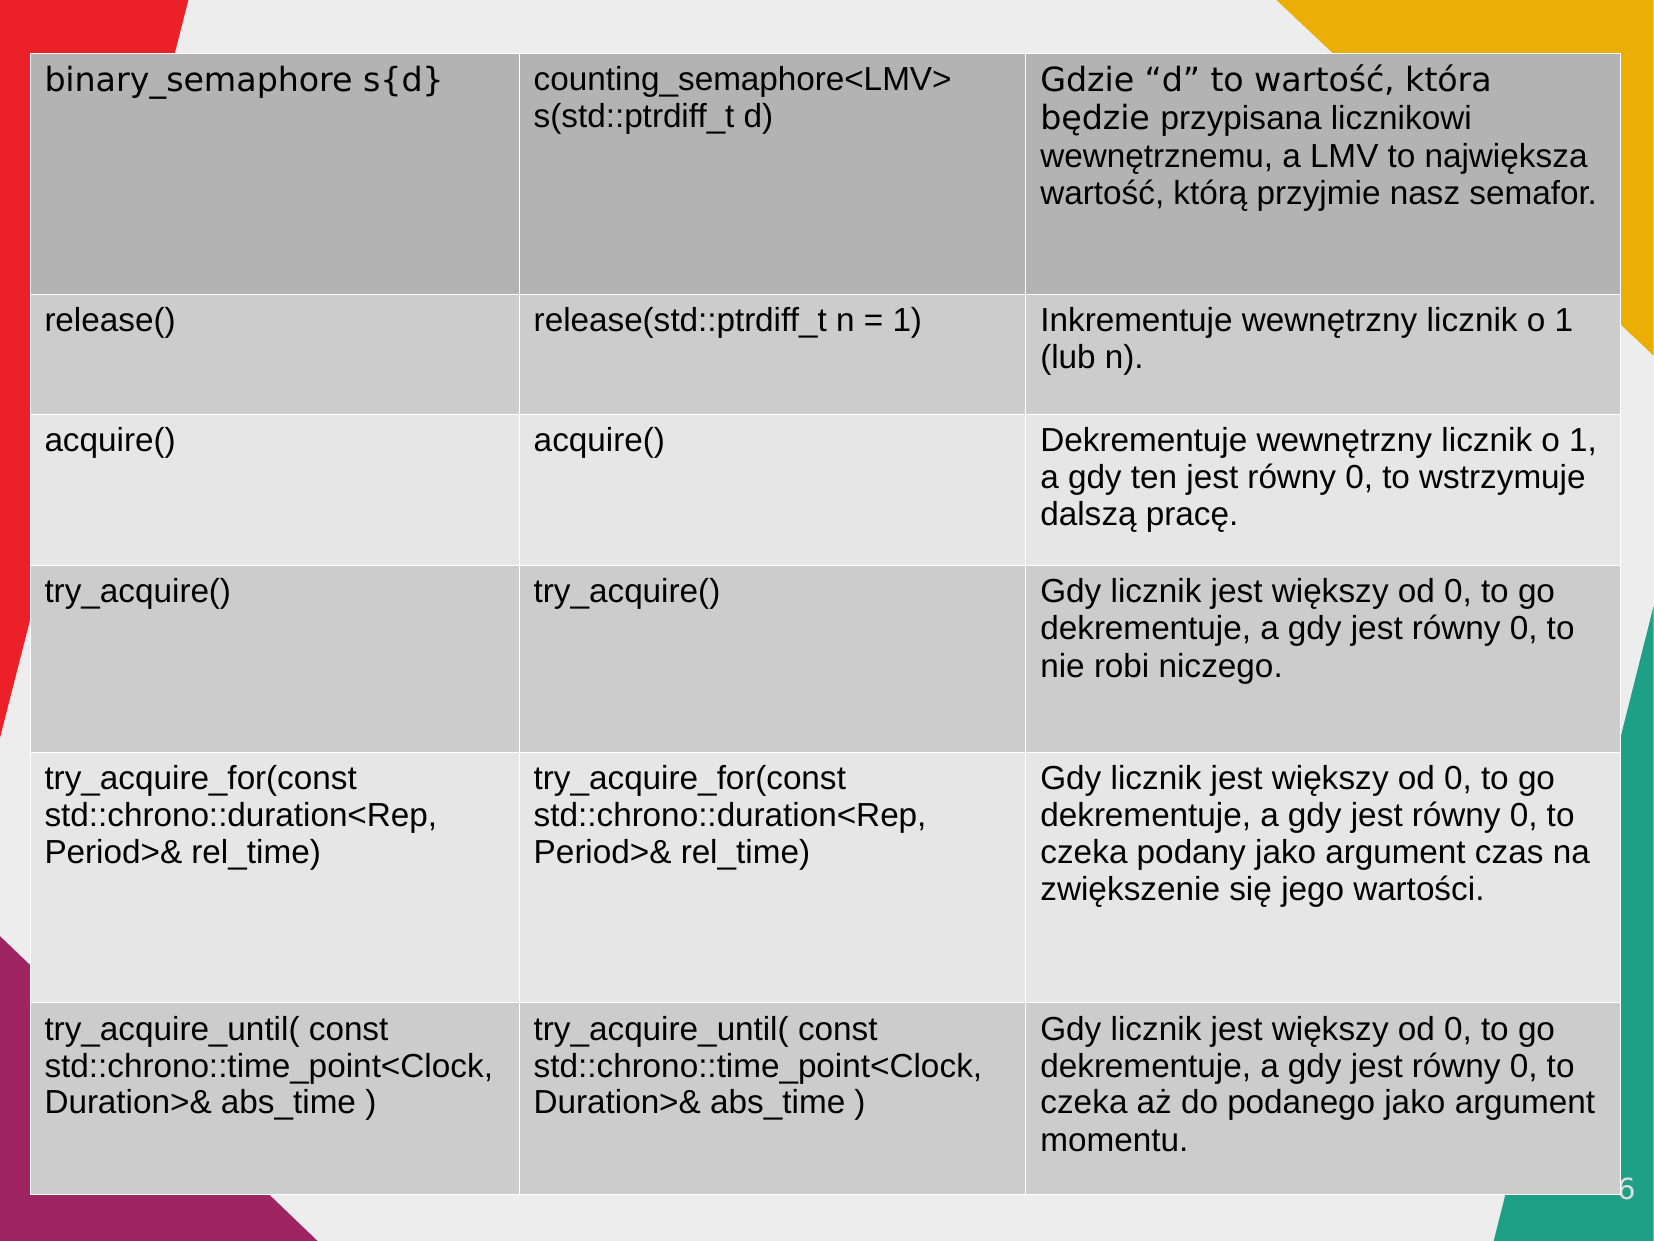

| binary\_semaphore s{d} | counting\_semaphore<LMV> s(std::ptrdiff\_t d) | Gdzie “d” to wartość, która będzie przypisana licznikowi wewnętrznemu, a LMV to największa wartość, którą przyjmie nasz semafor. |
| --- | --- | --- |
| release() | release(std::ptrdiff\_t n = 1) | Inkrementuje wewnętrzny licznik o 1 (lub n). |
| acquire() | acquire() | Dekrementuje wewnętrzny licznik o 1, a gdy ten jest równy 0, to wstrzymuje dalszą pracę. |
| try\_acquire() | try\_acquire() | Gdy licznik jest większy od 0, to go dekrementuje, a gdy jest równy 0, to nie robi niczego. |
| try\_acquire\_for(const std::chrono::duration<Rep, Period>& rel\_time) | try\_acquire\_for(const std::chrono::duration<Rep, Period>& rel\_time) | Gdy licznik jest większy od 0, to go dekrementuje, a gdy jest równy 0, to czeka podany jako argument czas na zwiększenie się jego wartości. |
| try\_acquire\_until( const std::chrono::time\_point<Clock, Duration>& abs\_time ) | try\_acquire\_until( const std::chrono::time\_point<Clock, Duration>& abs\_time ) | Gdy licznik jest większy od 0, to go dekrementuje, a gdy jest równy 0, to czeka aż do podanego jako argument momentu. |
#
6